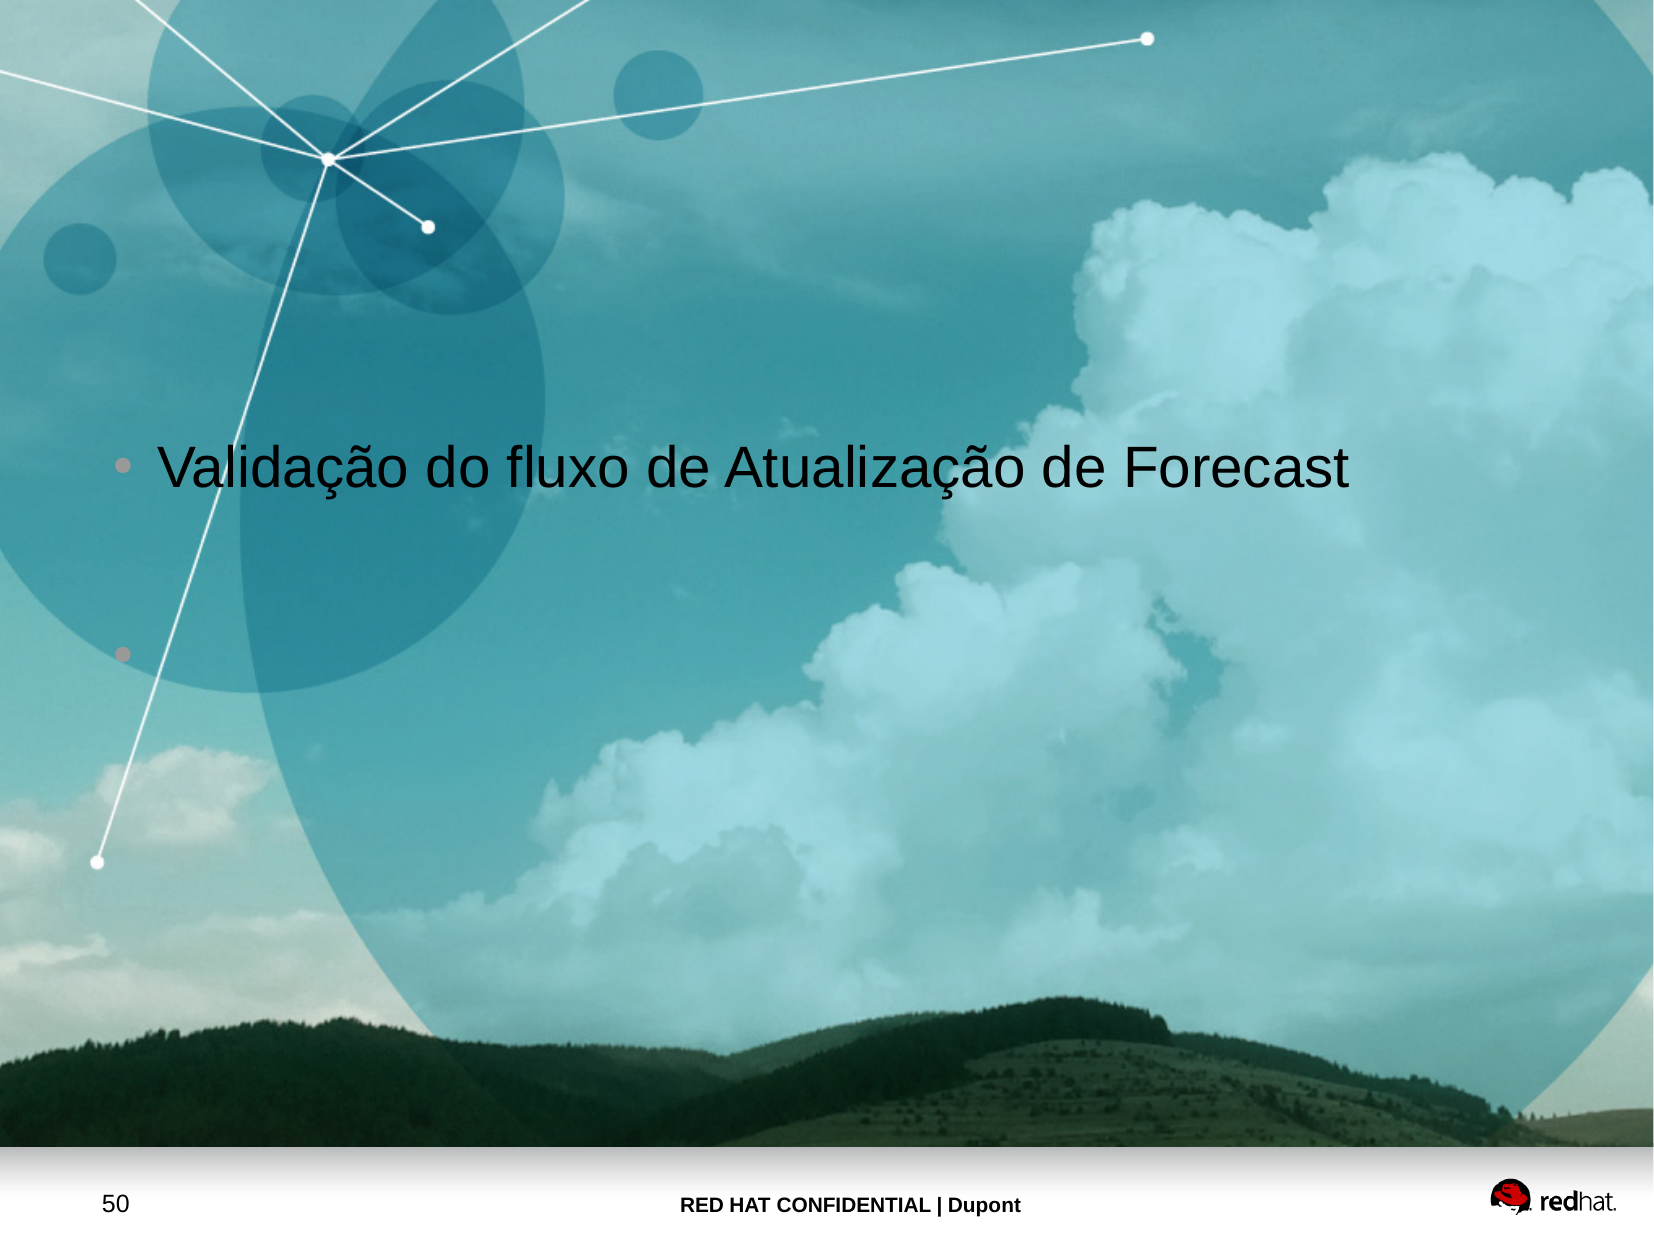

Validação do fluxo de Atualização de Forecast